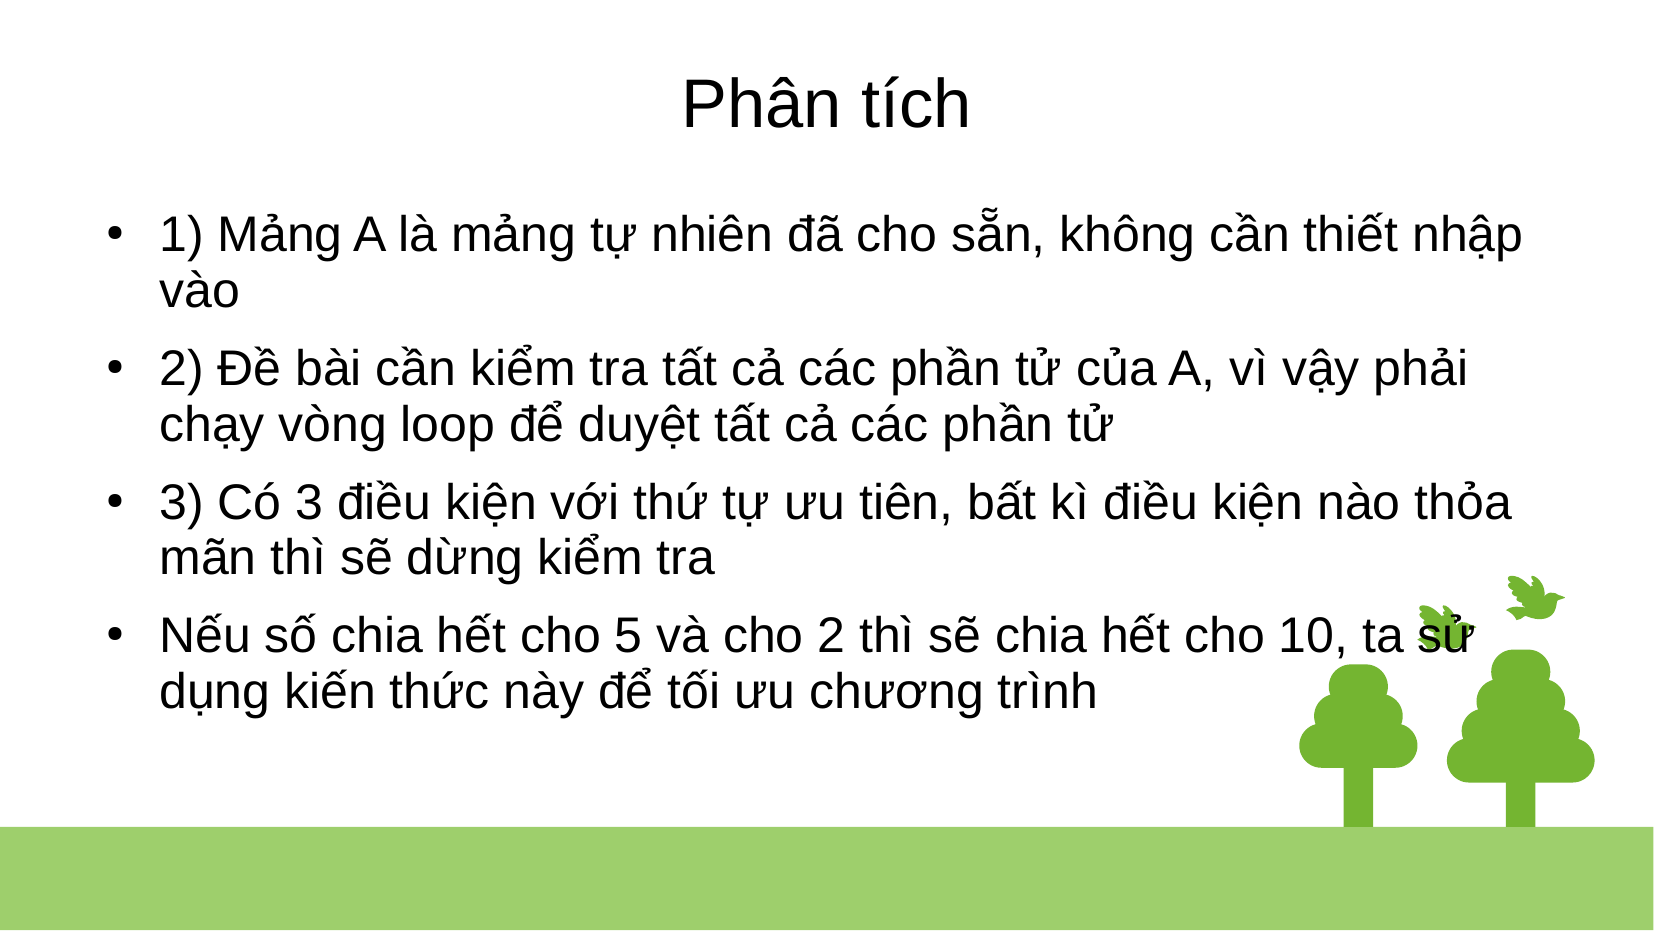

# Phân tích
1) Mảng A là mảng tự nhiên đã cho sẵn, không cần thiết nhập vào
2) Đề bài cần kiểm tra tất cả các phần tử của A, vì vậy phải chạy vòng loop để duyệt tất cả các phần tử
3) Có 3 điều kiện với thứ tự ưu tiên, bất kì điều kiện nào thỏa mãn thì sẽ dừng kiểm tra
Nếu số chia hết cho 5 và cho 2 thì sẽ chia hết cho 10, ta sử dụng kiến thức này để tối ưu chương trình